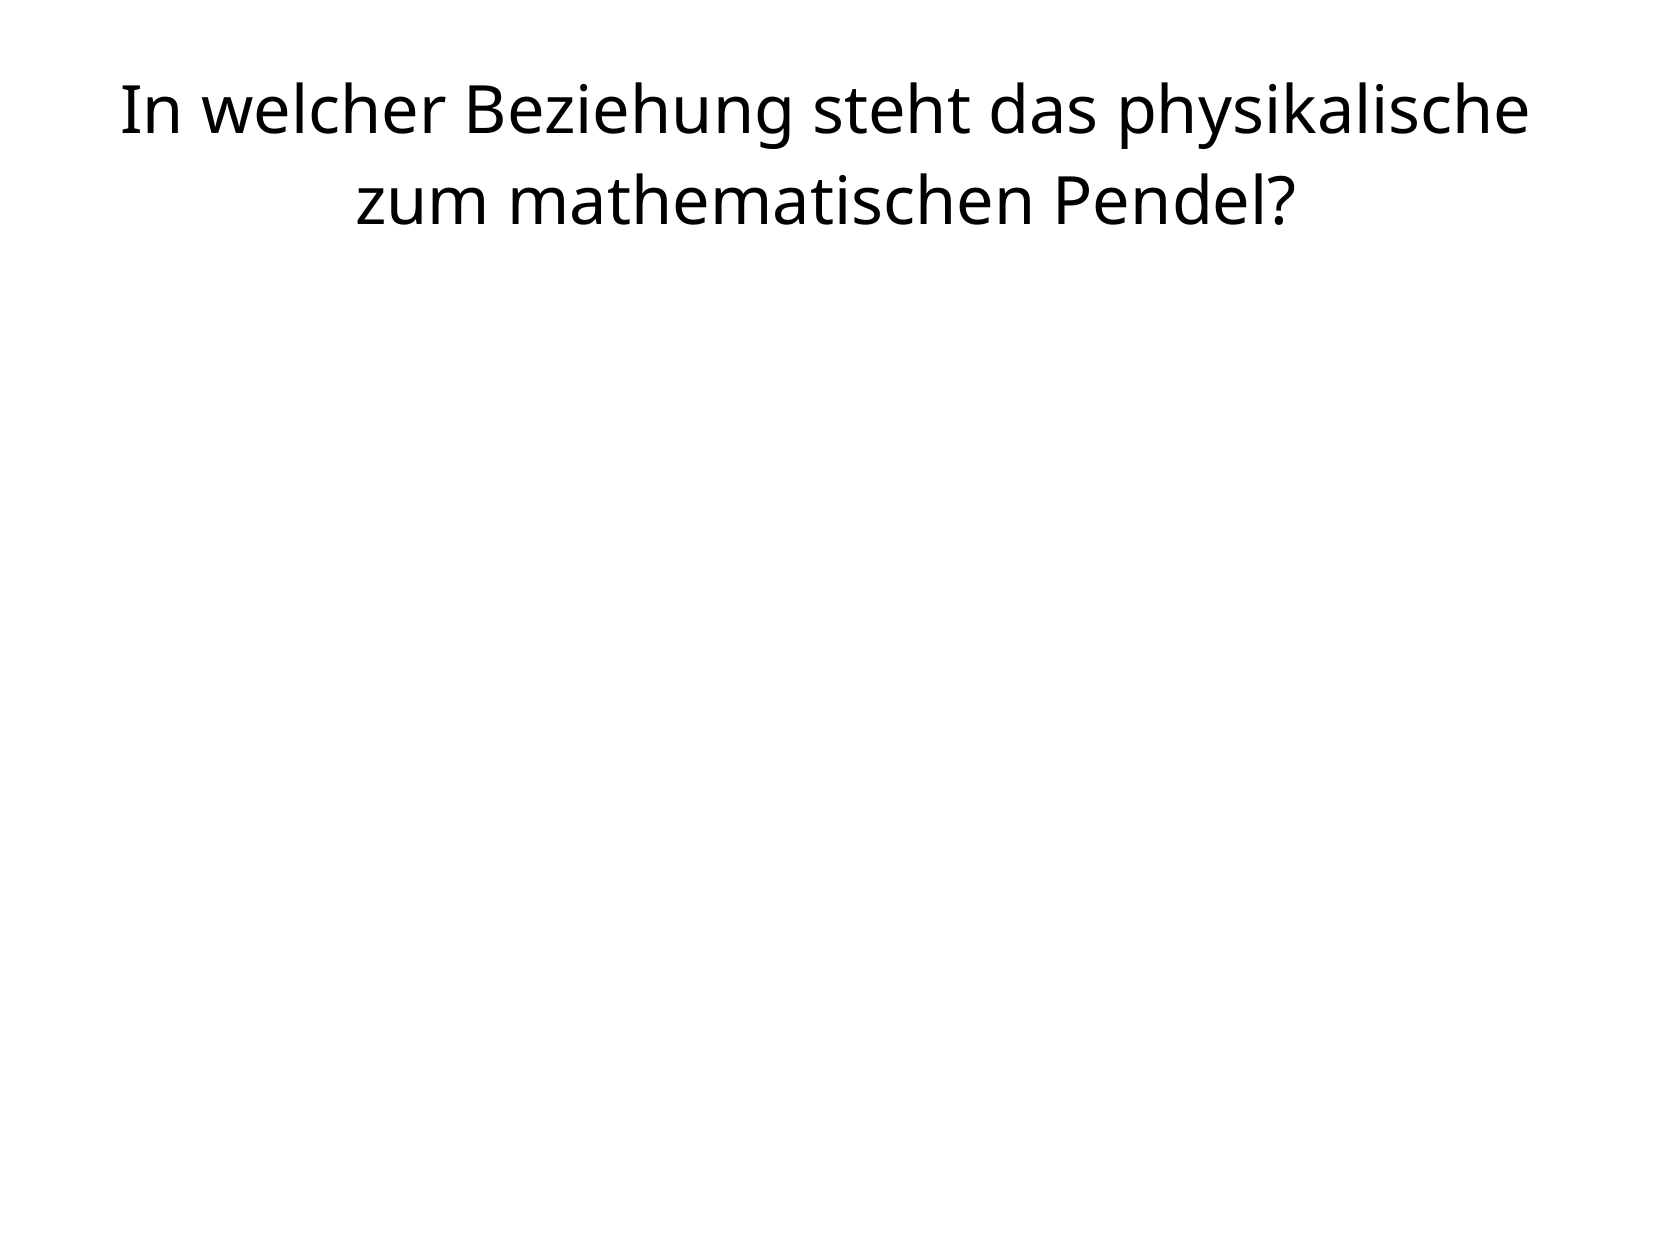

# In welcher Beziehung steht das physikalische zum mathematischen Pendel?